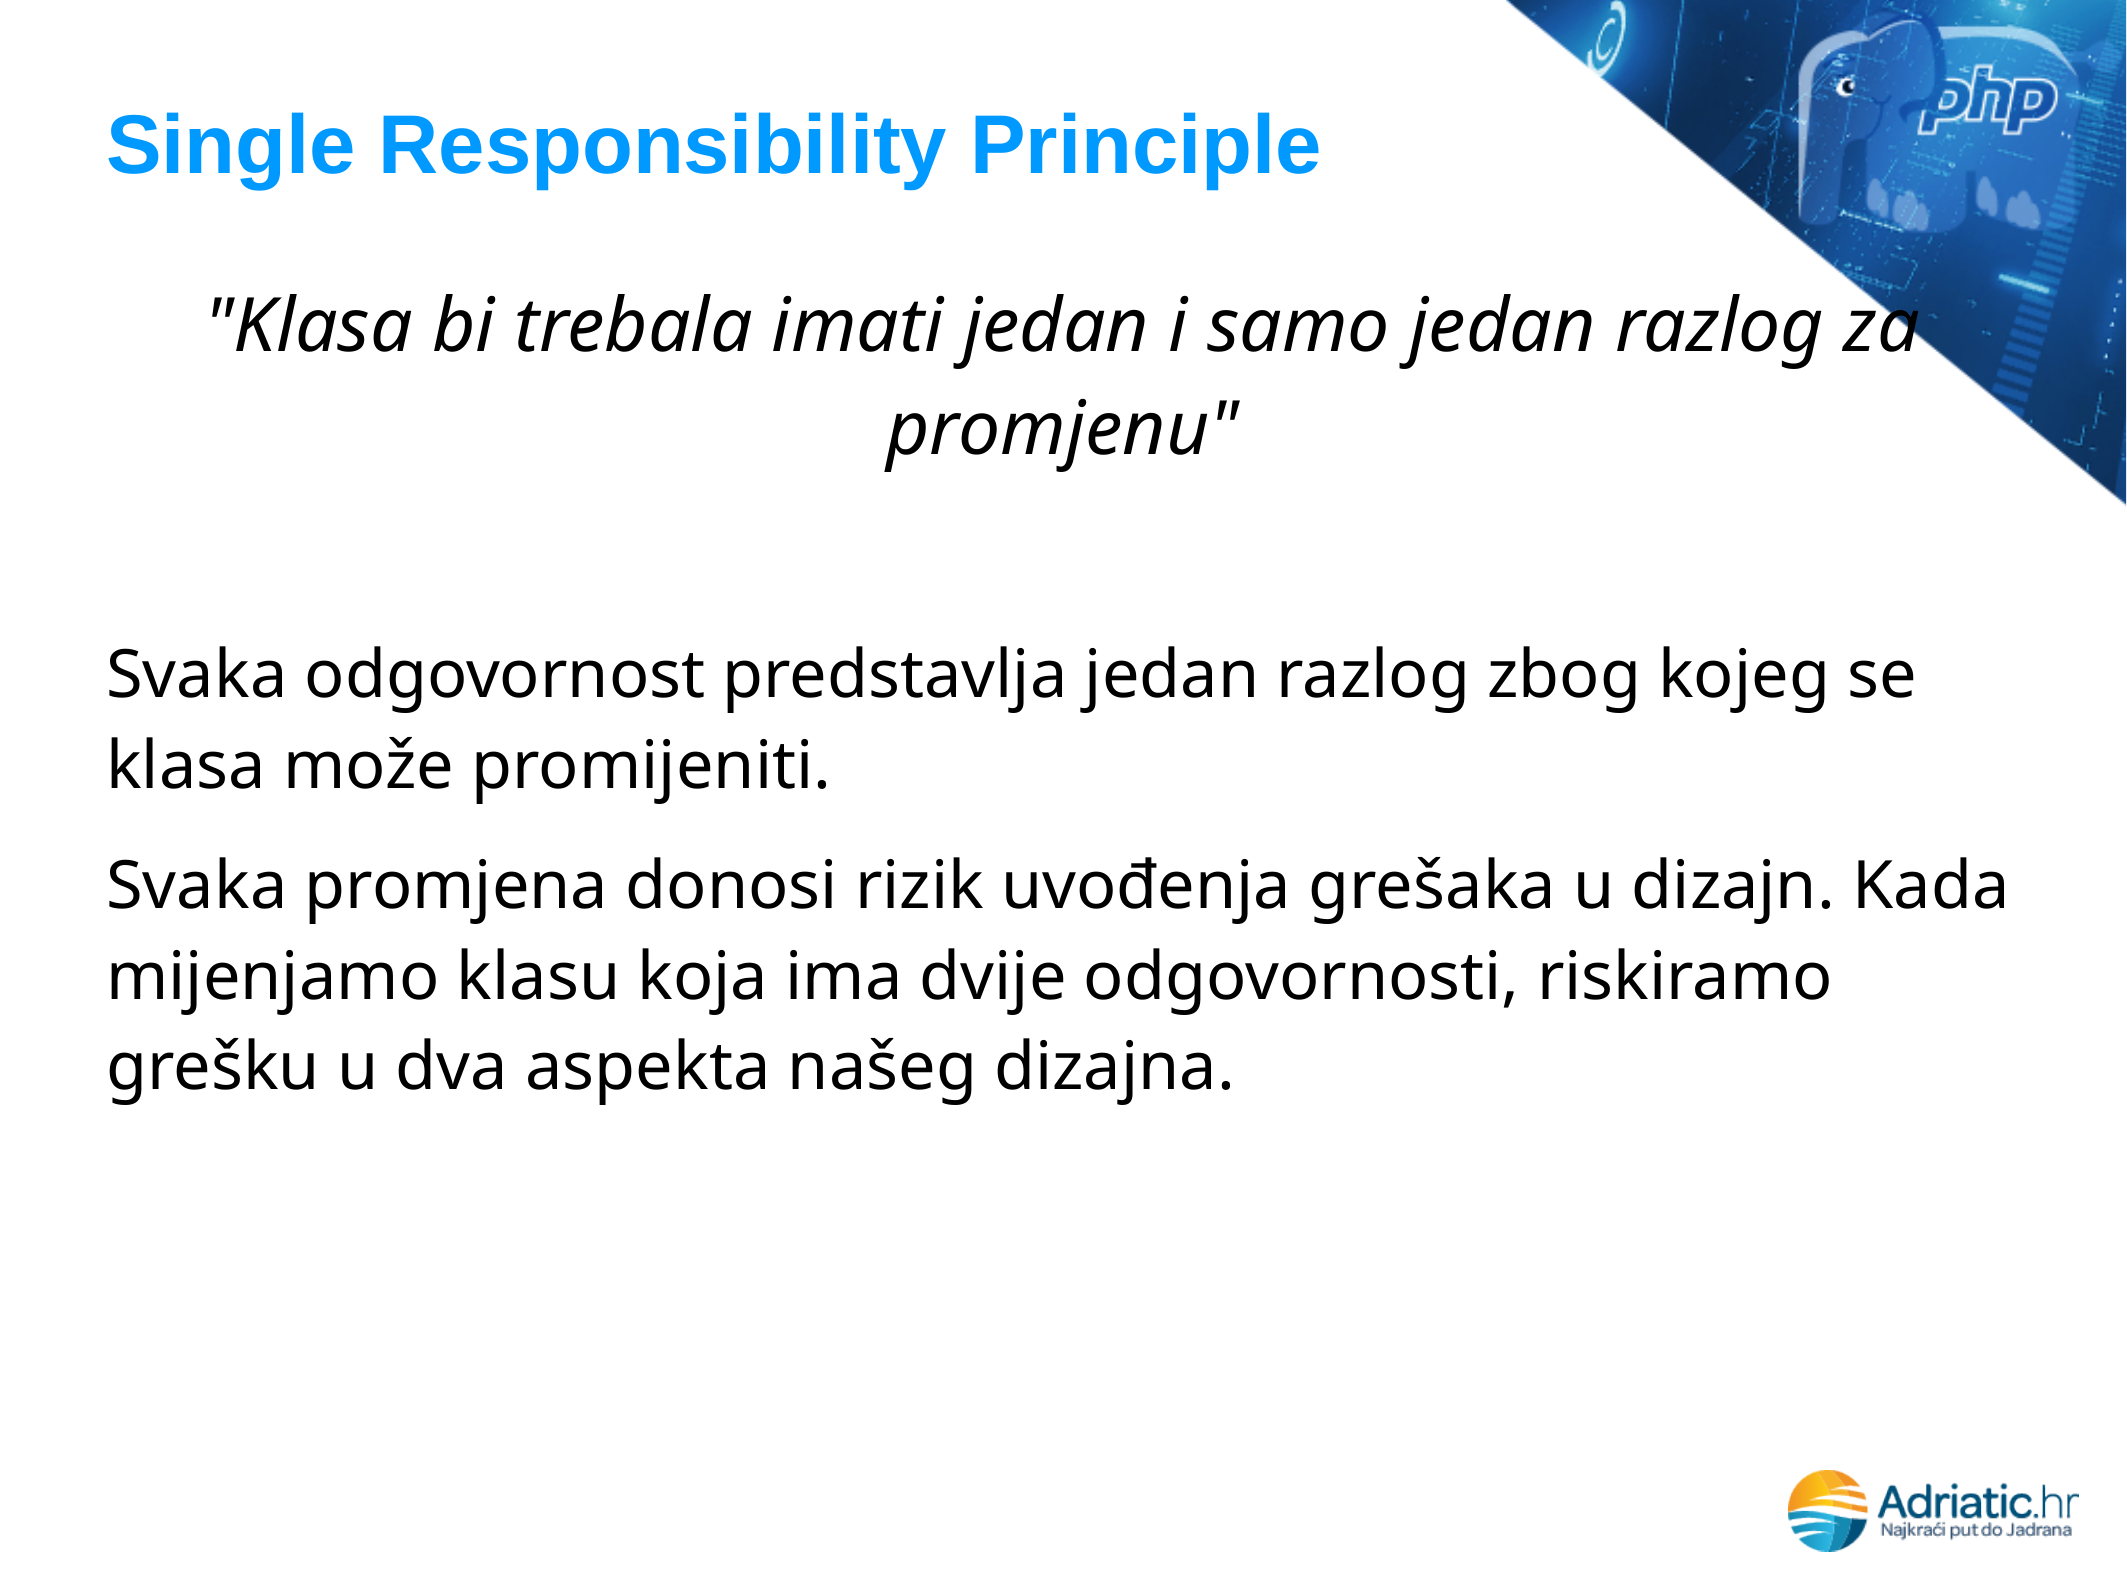

# Single Responsibility Principle
"Klasa bi trebala imati jedan i samo jedan razlog za promjenu"
Svaka odgovornost predstavlja jedan razlog zbog kojeg se klasa može promijeniti.
Svaka promjena donosi rizik uvođenja grešaka u dizajn. Kada mijenjamo klasu koja ima dvije odgovornosti, riskiramo grešku u dva aspekta našeg dizajna.